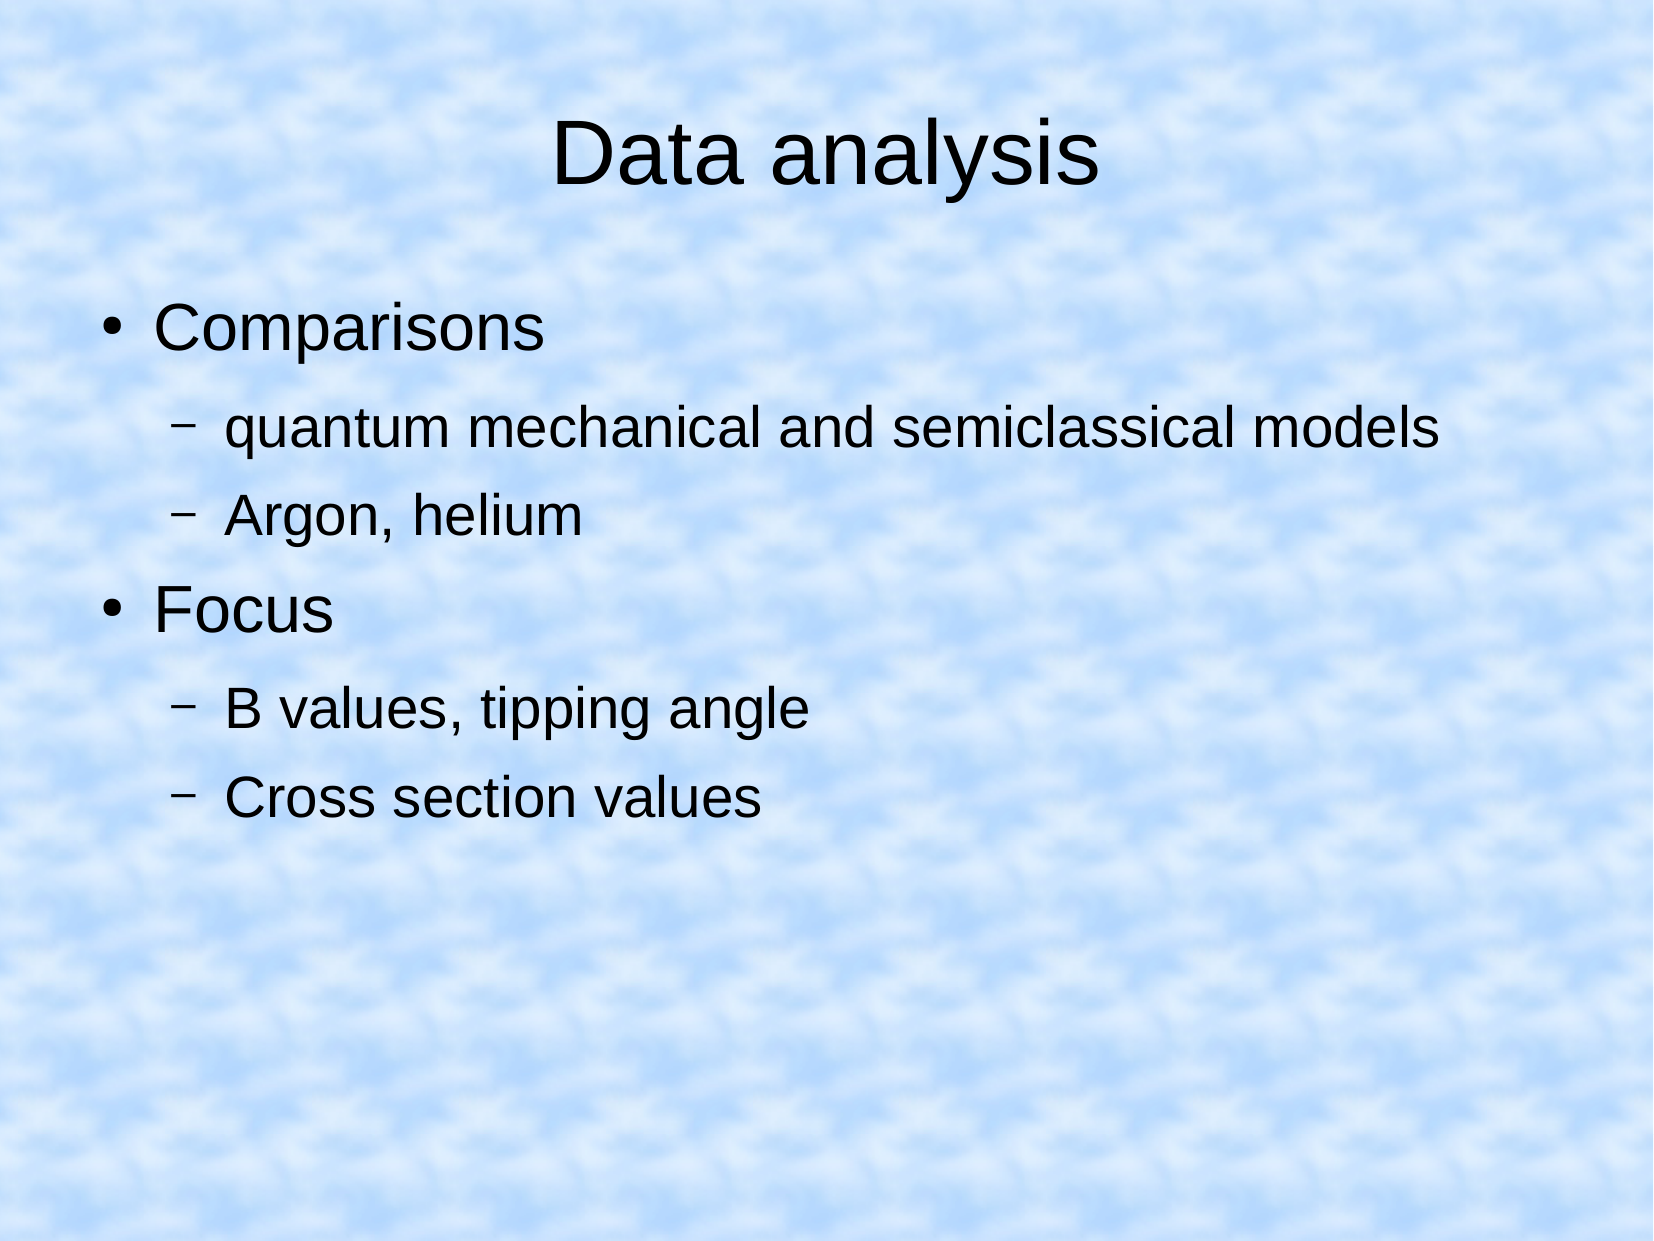

# Data analysis
Comparisons
quantum mechanical and semiclassical models
Argon, helium
Focus
B values, tipping angle
Cross section values